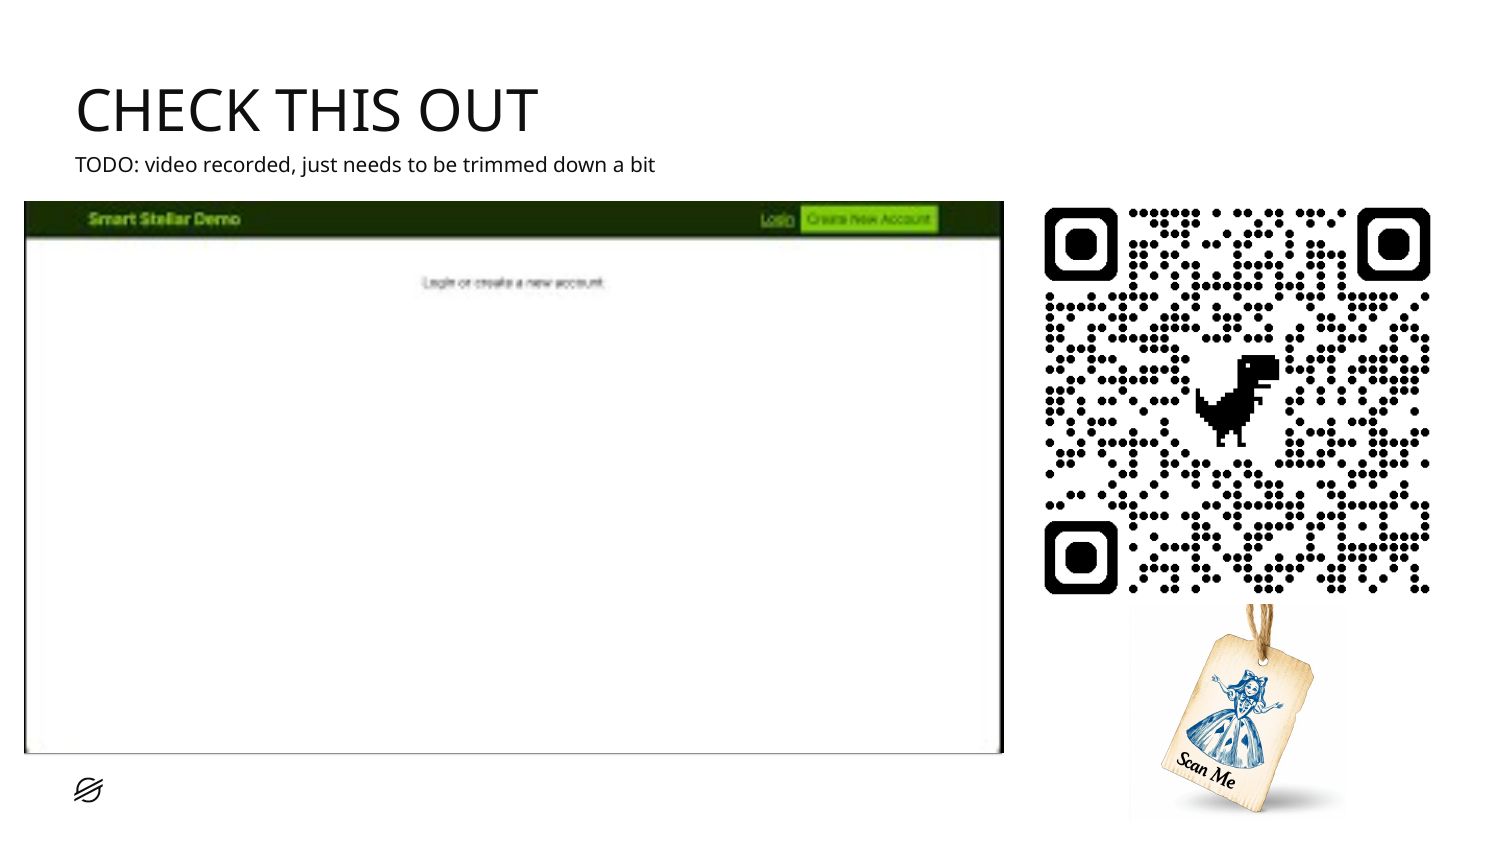

# CHECK THIS OUT
TODO: video recorded, just needs to be trimmed down a bit